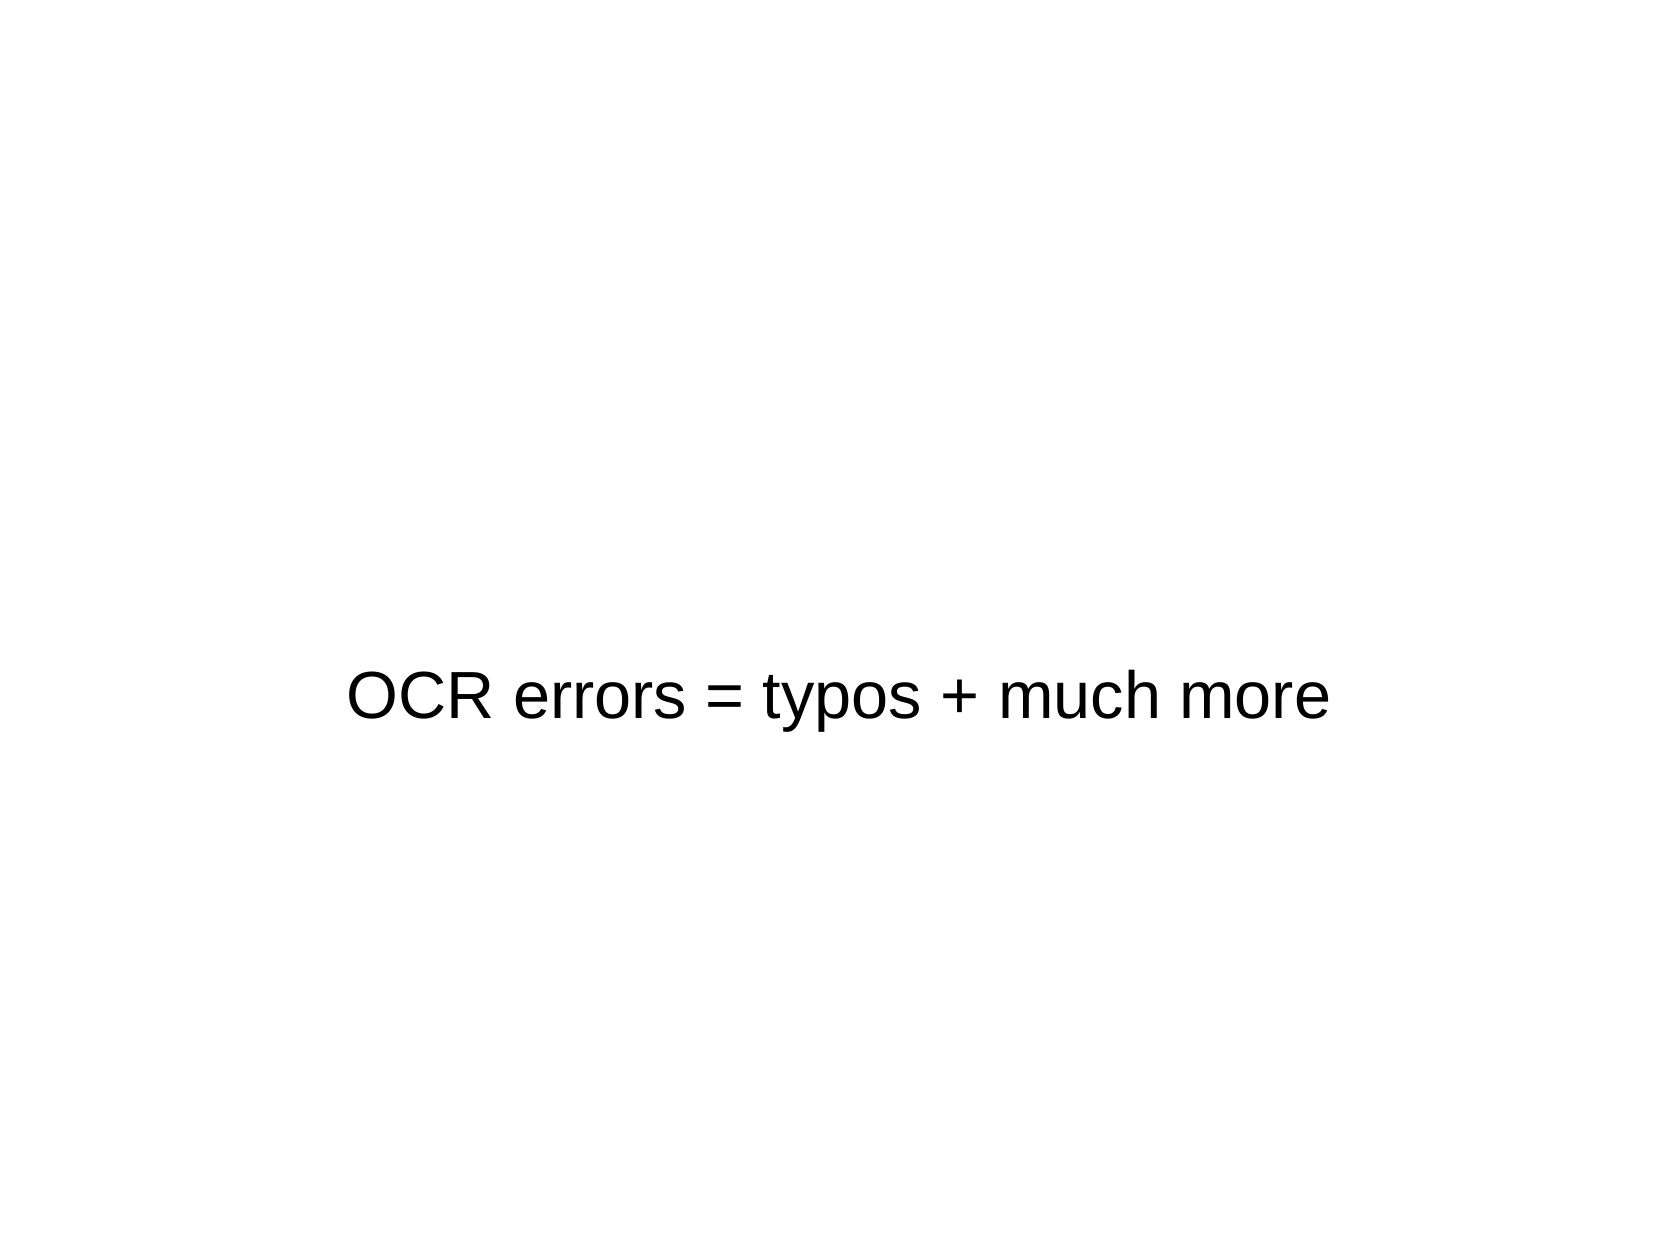

#
OCR errors = typos + much more